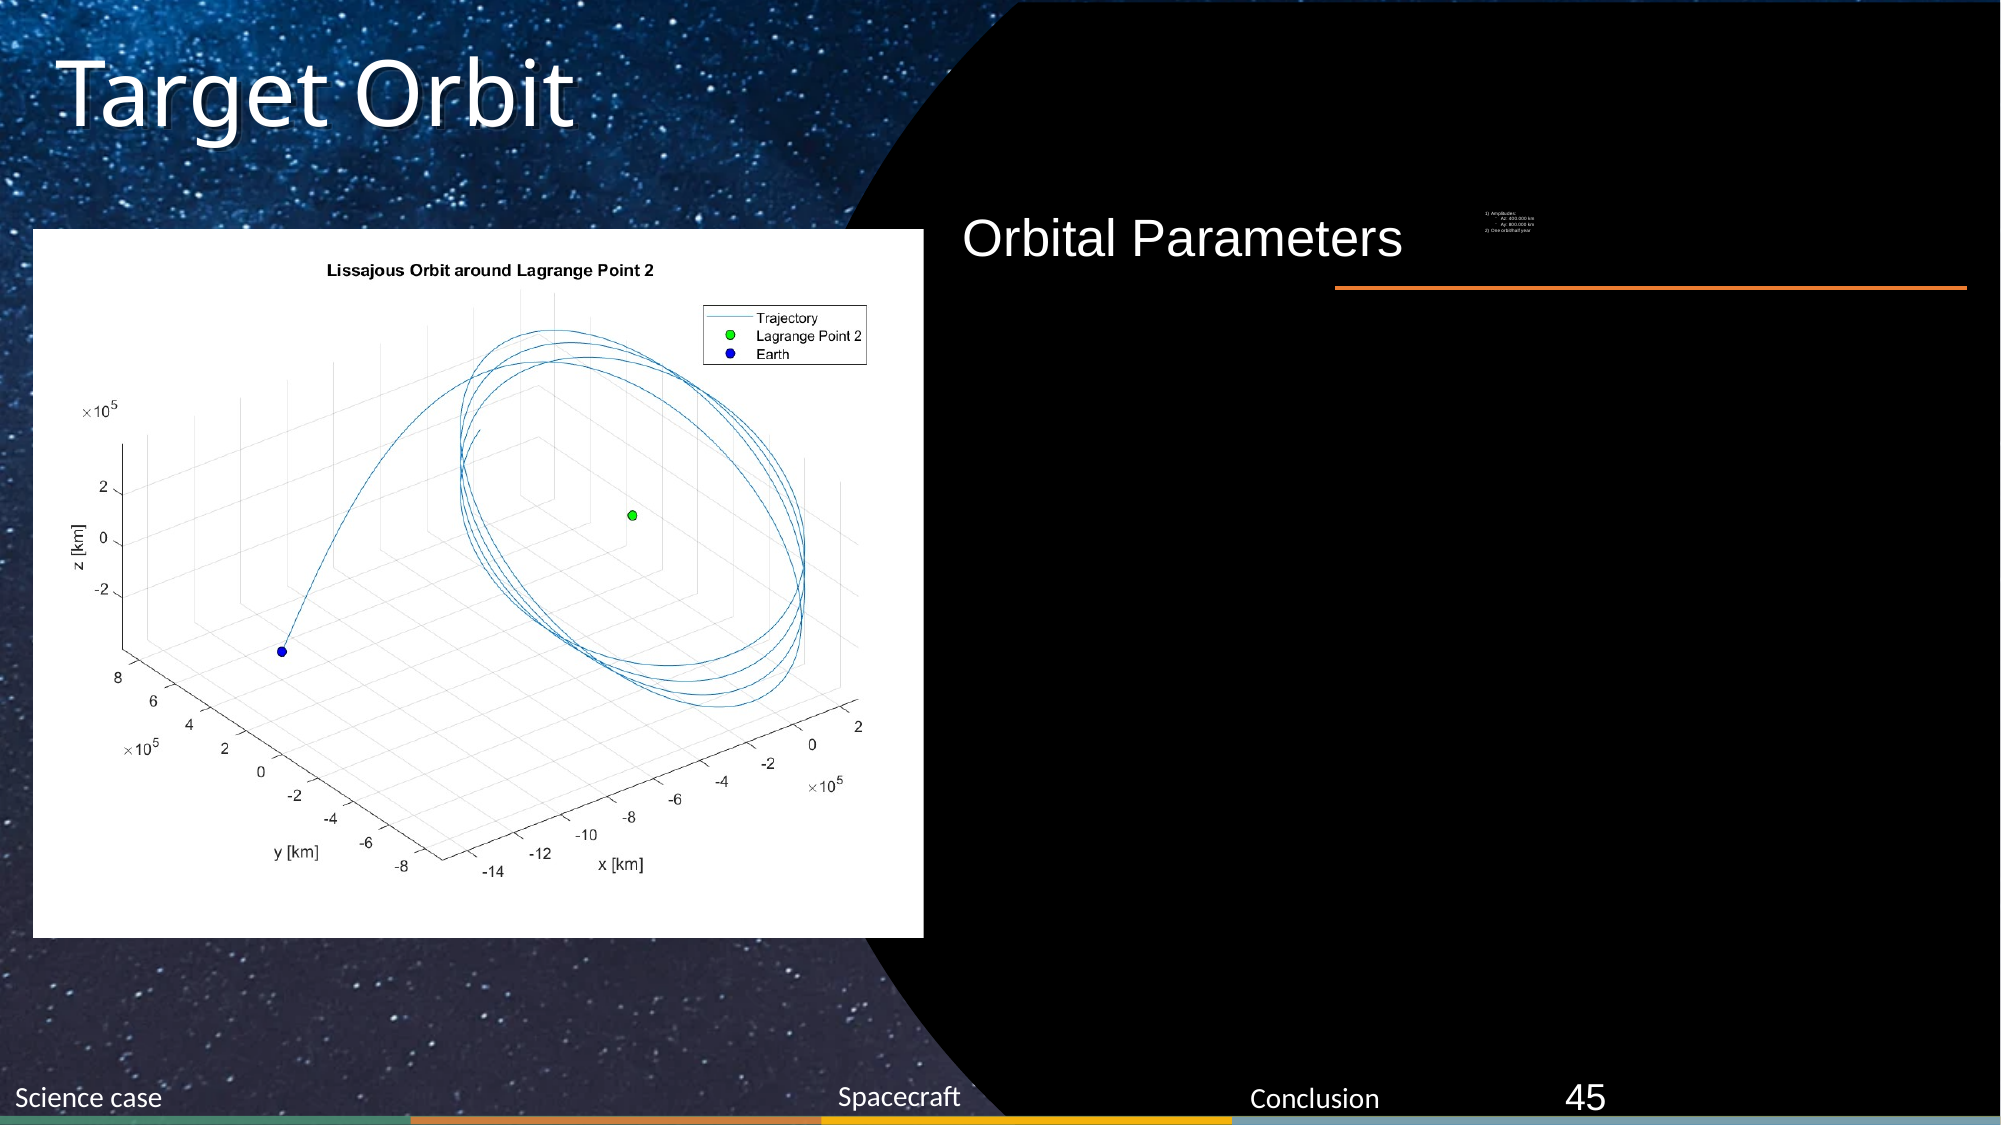

# Target Orbit
Orbital Parameters
Amplitudes:
Az: 400.000 km
Ay: 800.000 km
One orbit/half year
44